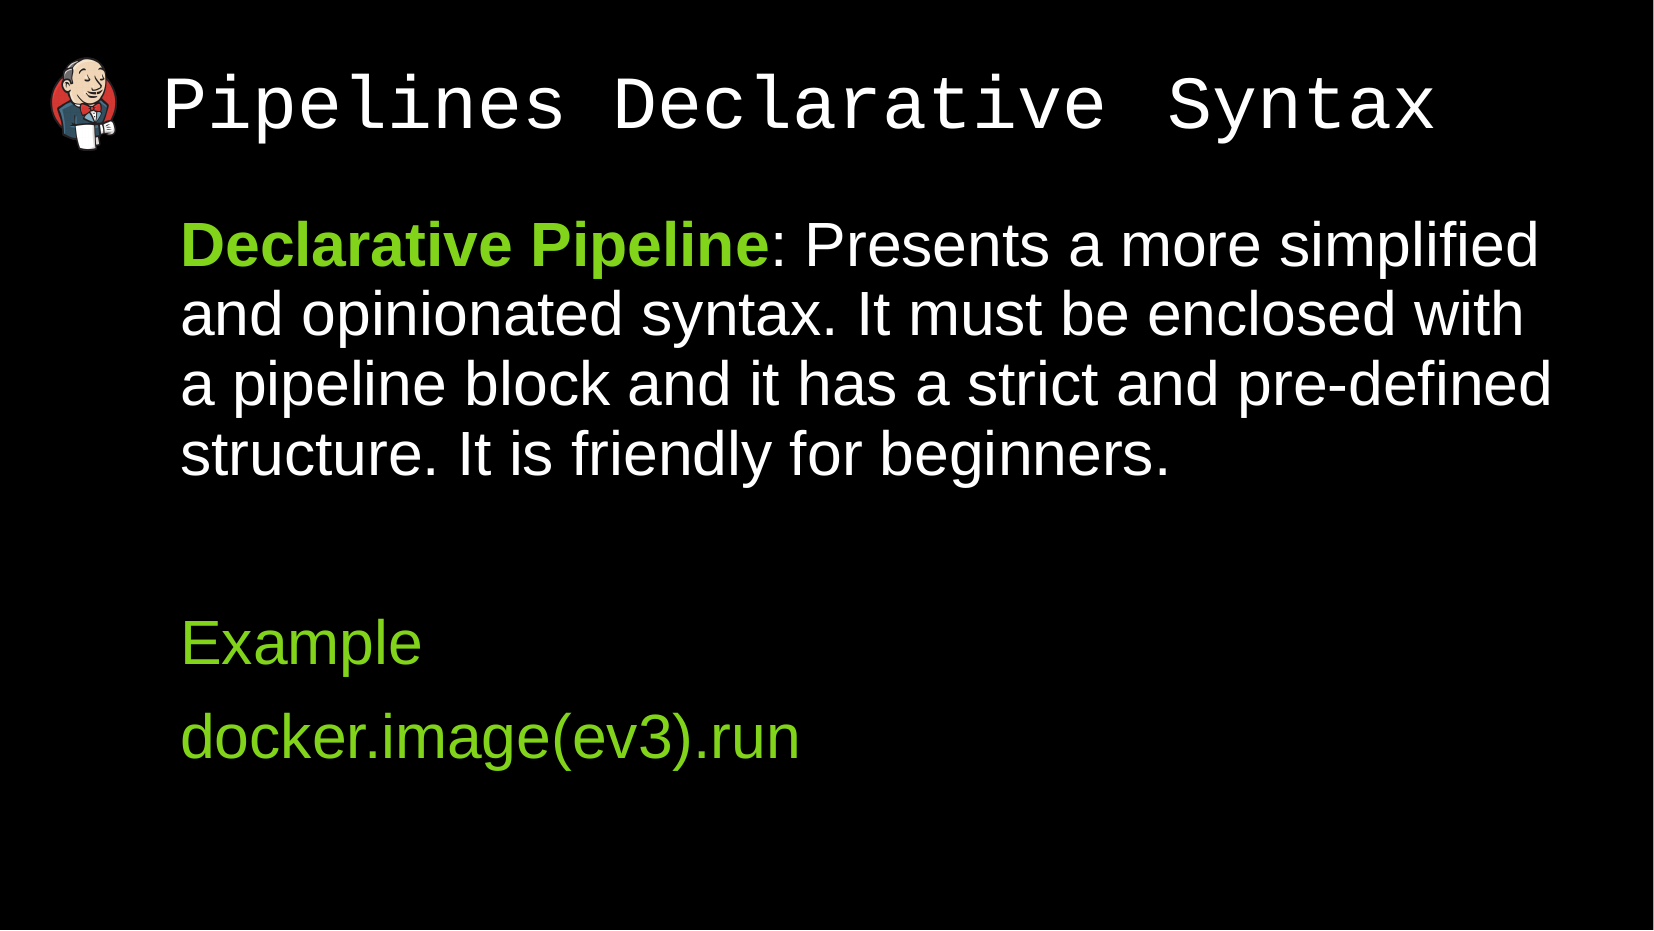

Pipelines Declarative	 Syntax
Declarative Pipeline: Presents a more simplified and opinionated syntax. It must be enclosed with a pipeline block and it has a strict and pre-defined structure. It is friendly for beginners.
Example
docker.image(ev3).run